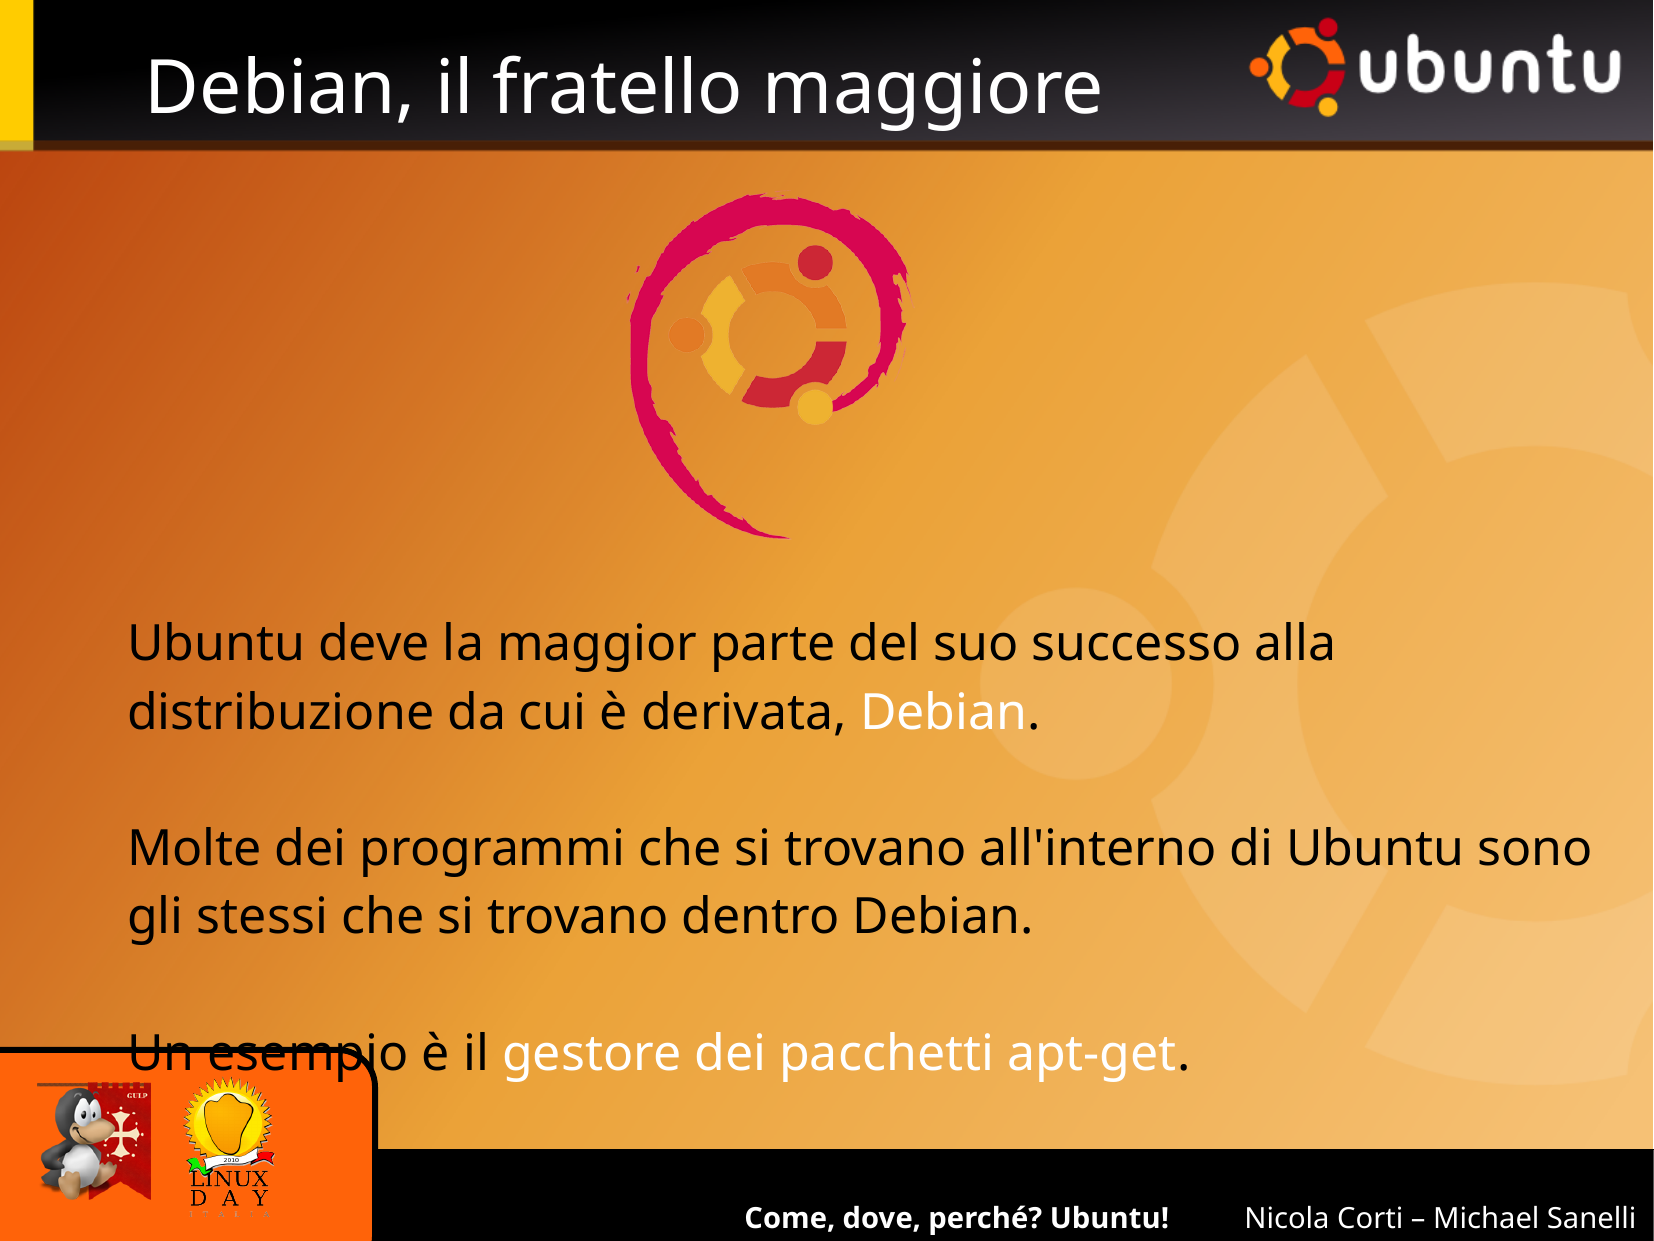

# Debian, il fratello maggiore
Ubuntu deve la maggior parte del suo successo alla distribuzione da cui è derivata, Debian.
Molte dei programmi che si trovano all'interno di Ubuntu sono gli stessi che si trovano dentro Debian.
Un esempio è il gestore dei pacchetti apt-get.